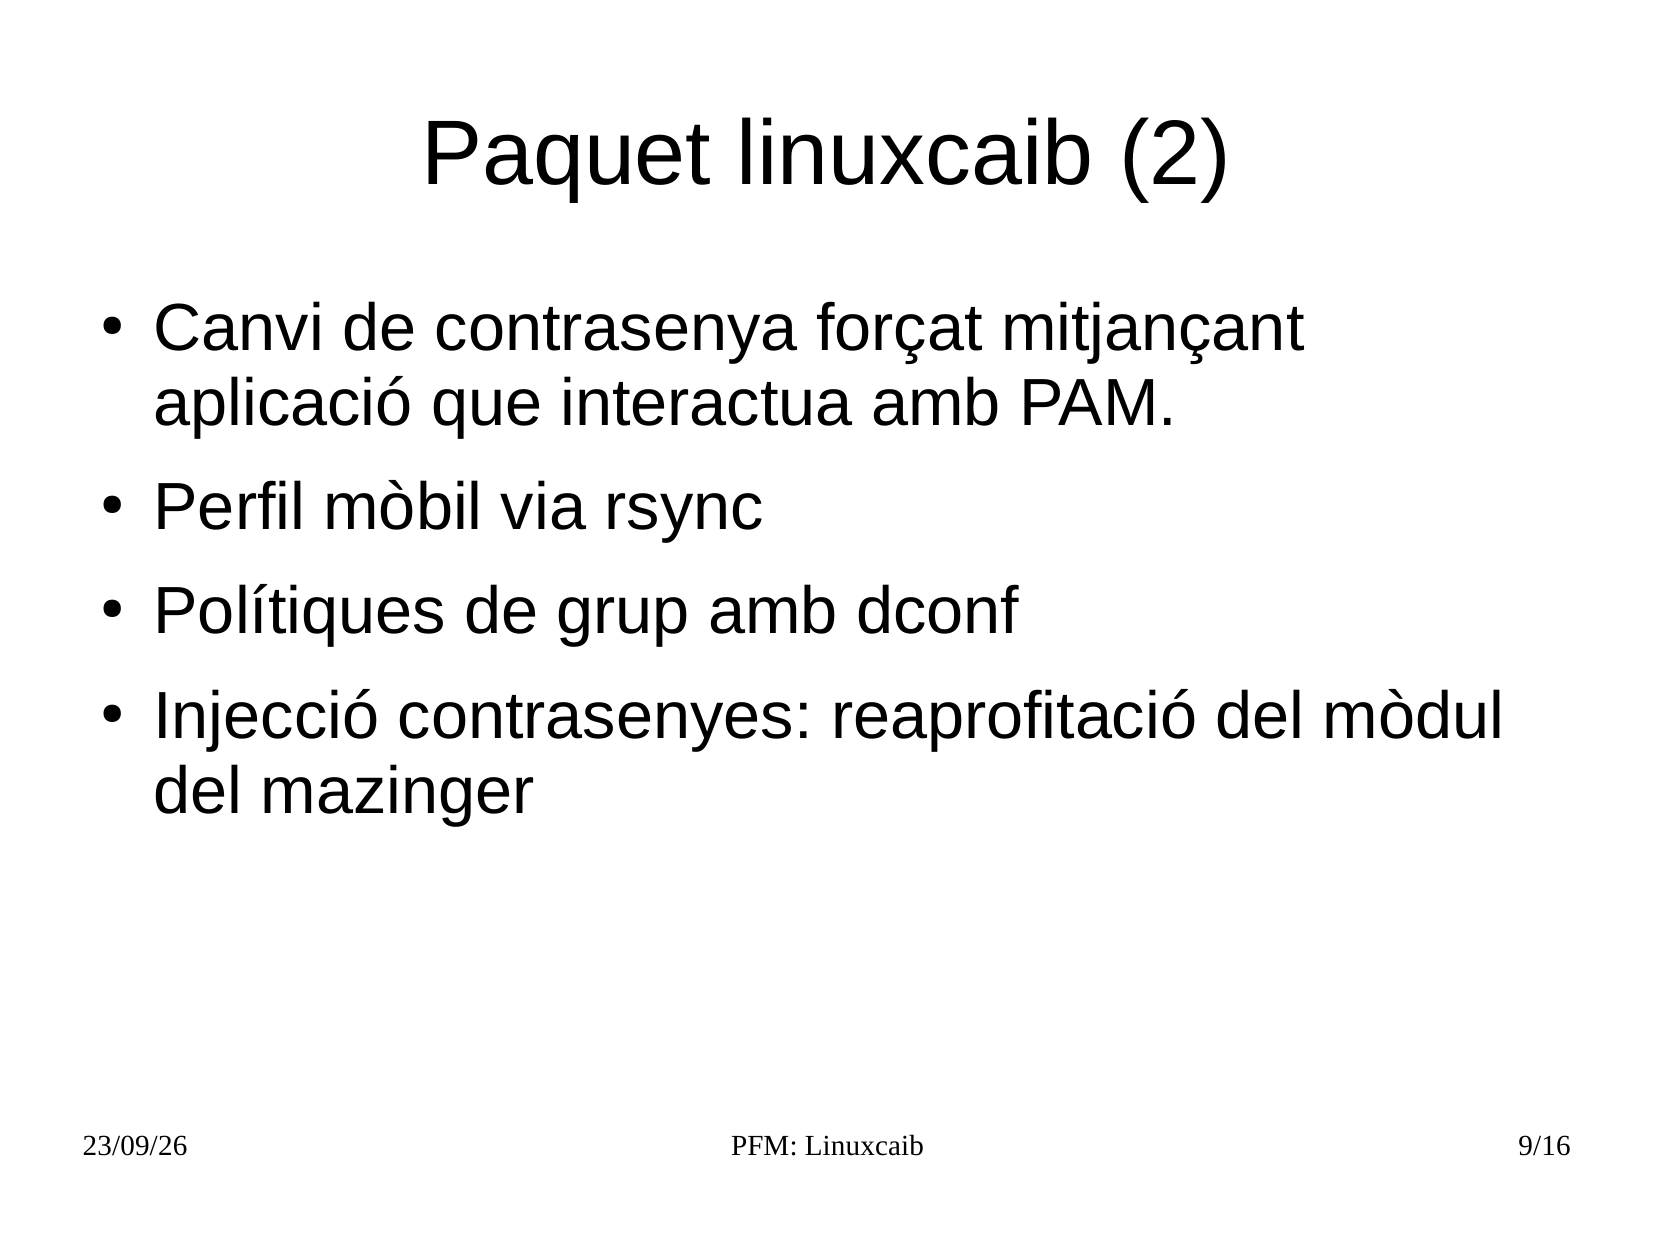

# Paquet linuxcaib (2)
Canvi de contrasenya forçat mitjançant aplicació que interactua amb PAM.
Perfil mòbil via rsync
Polítiques de grup amb dconf
Injecció contrasenyes: reaprofitació del mòdul del mazinger
PFM: Linuxcaib
9